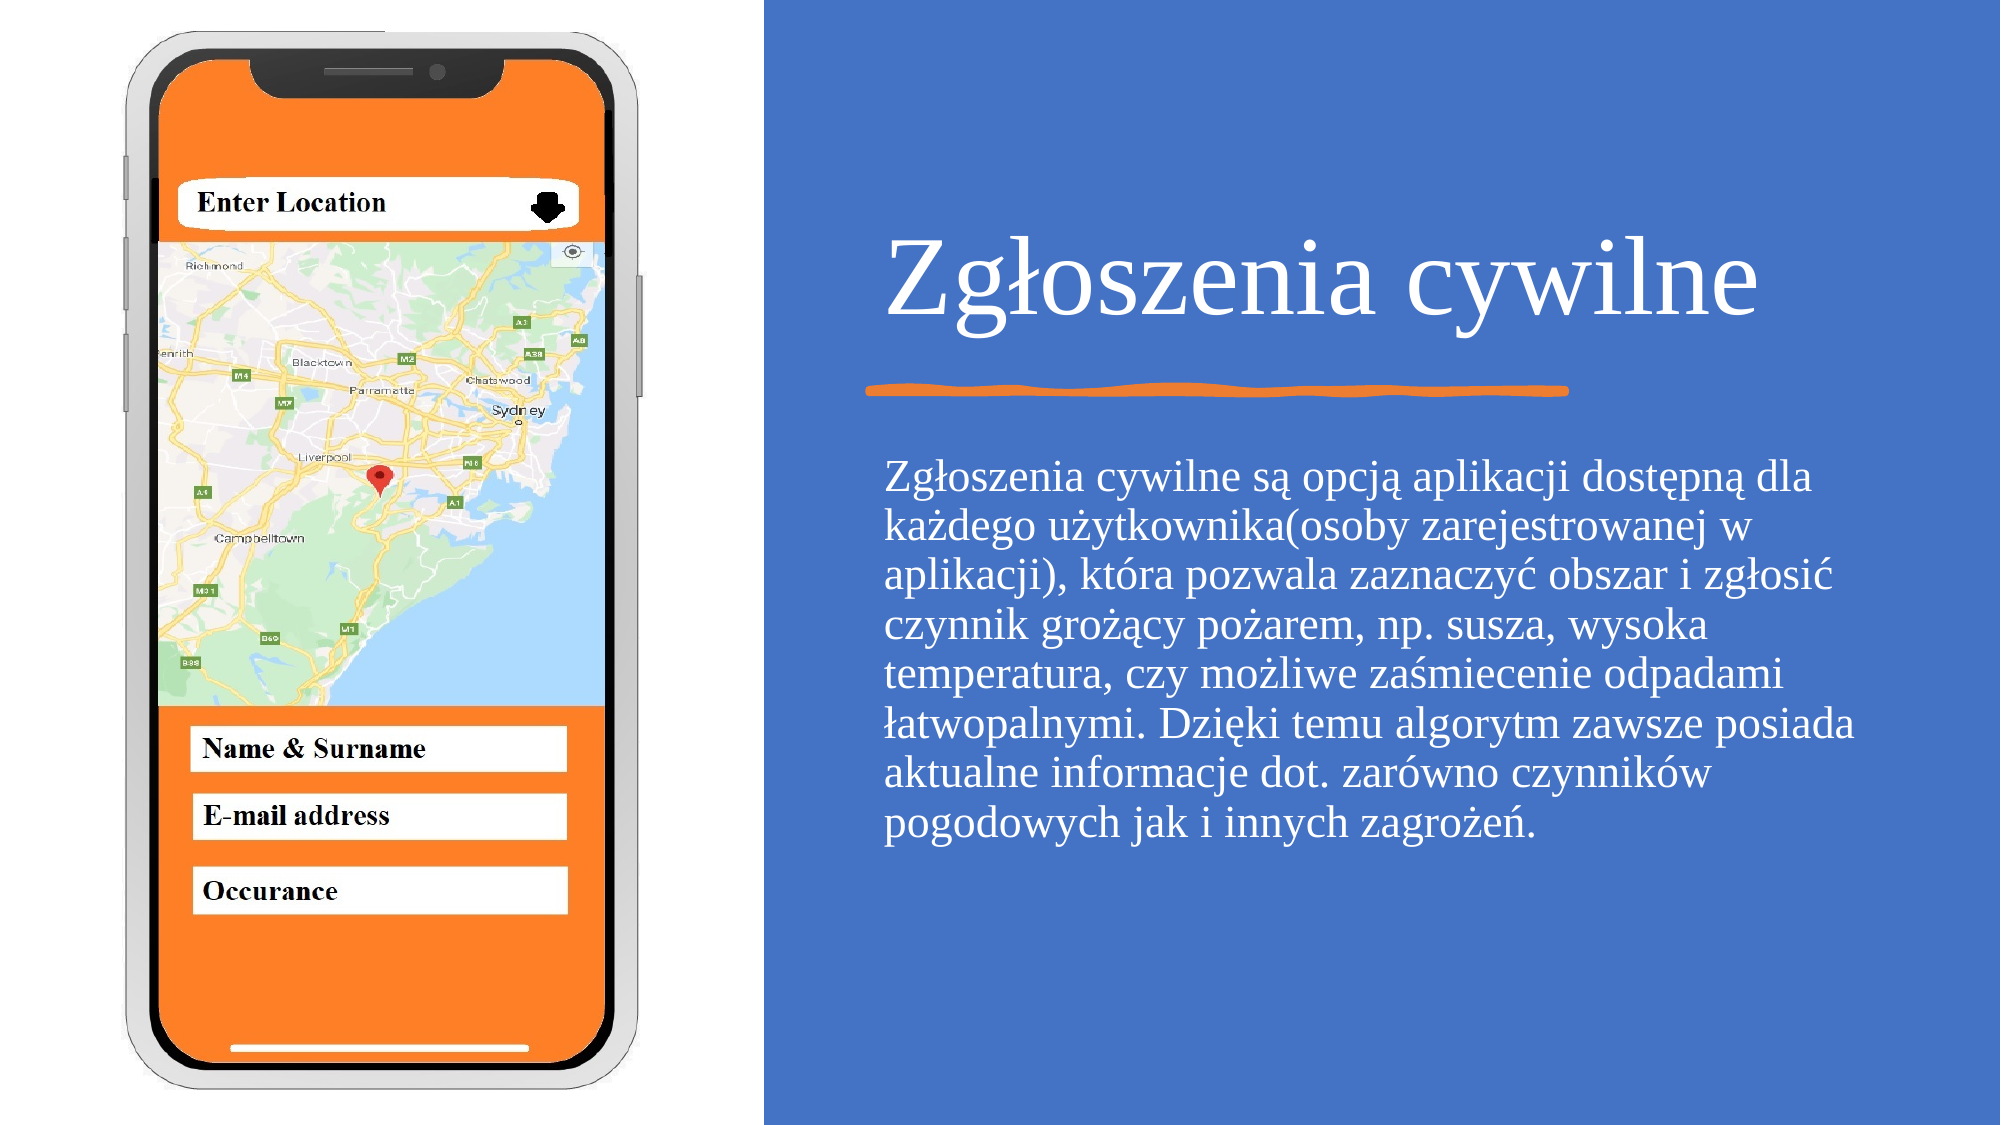

# Zgłoszenia cywilne
Zgłoszenia cywilne są opcją aplikacji dostępną dla każdego użytkownika(osoby zarejestrowanej w aplikacji), która pozwala zaznaczyć obszar i zgłosić czynnik grożący pożarem, np. susza, wysoka temperatura, czy możliwe zaśmiecenie odpadami łatwopalnymi. Dzięki temu algorytm zawsze posiada aktualne informacje dot. zarówno czynników pogodowych jak i innych zagrożeń.